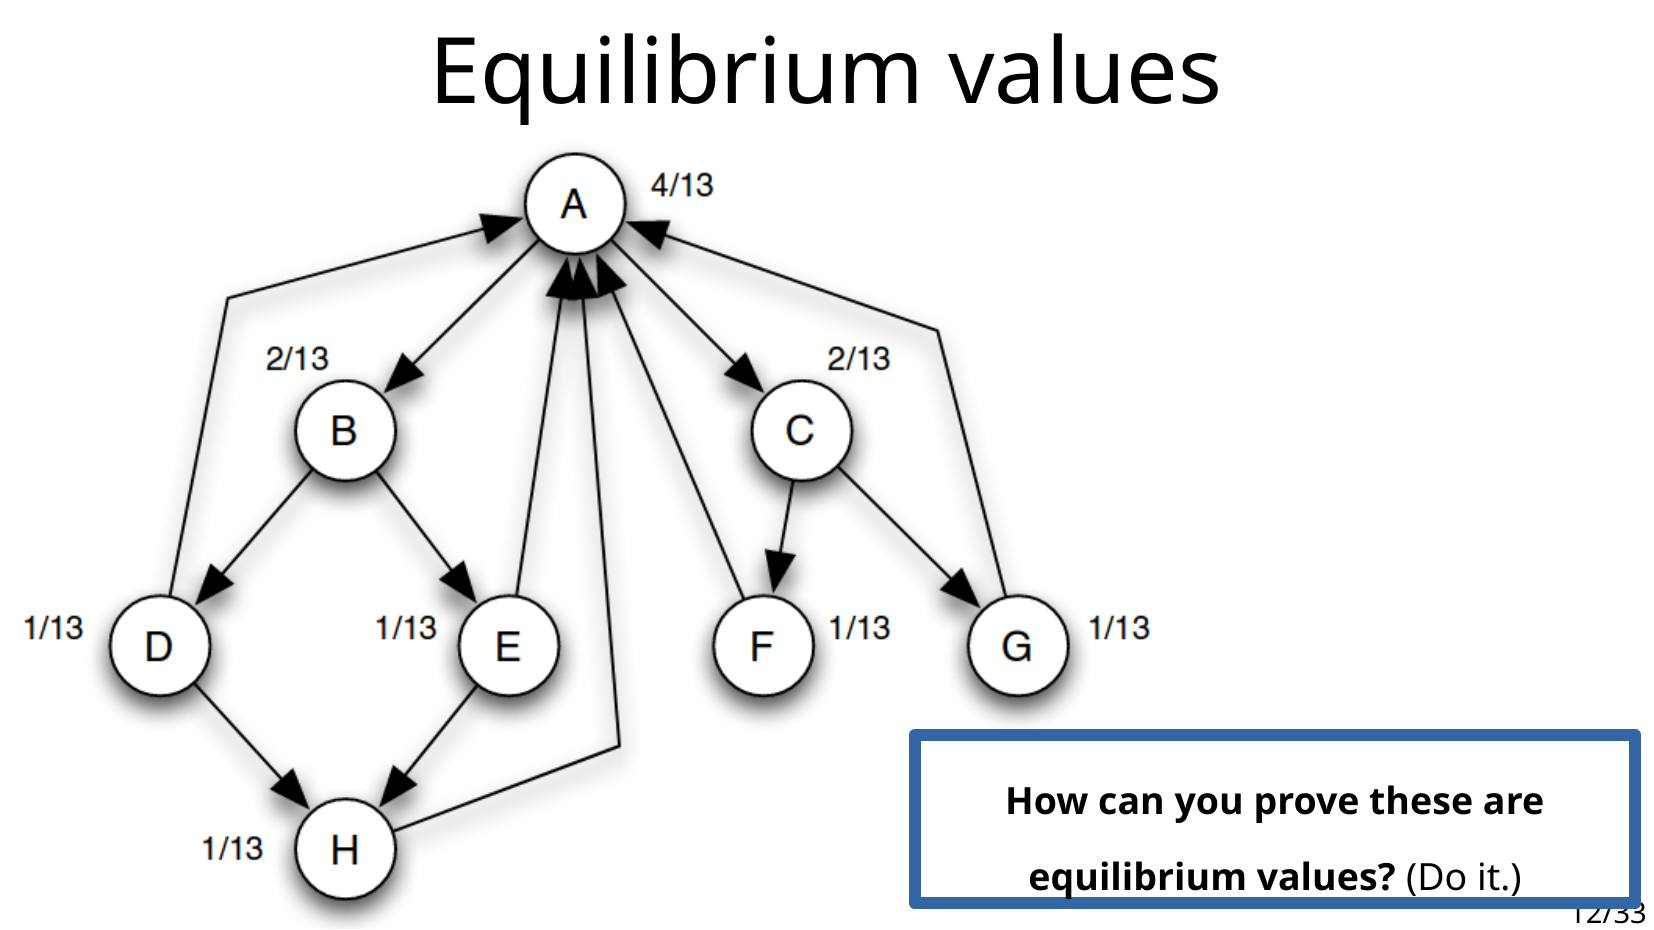

# Equilibrium values
How can you prove these are
equilibrium values? (Do it.)
12